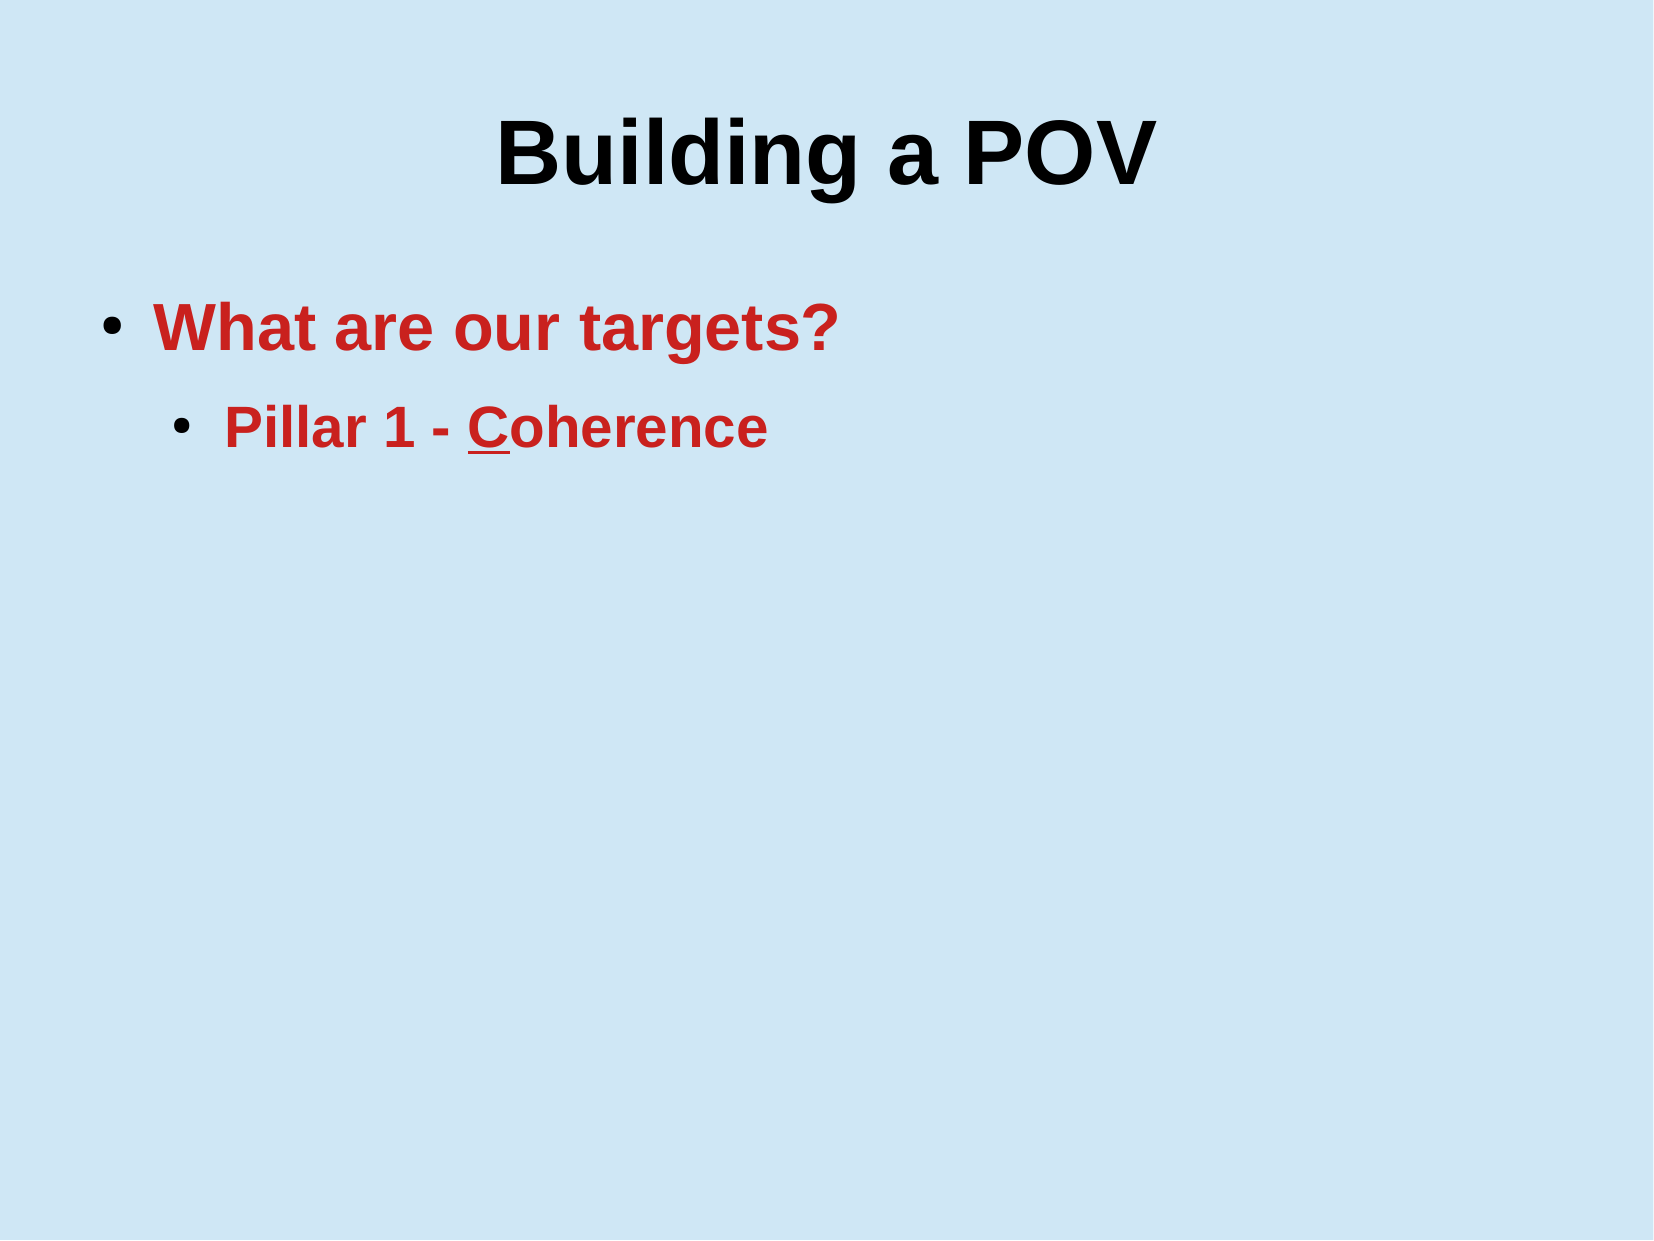

# Building a POV
What are our targets?
Pillar 1 - Coherence